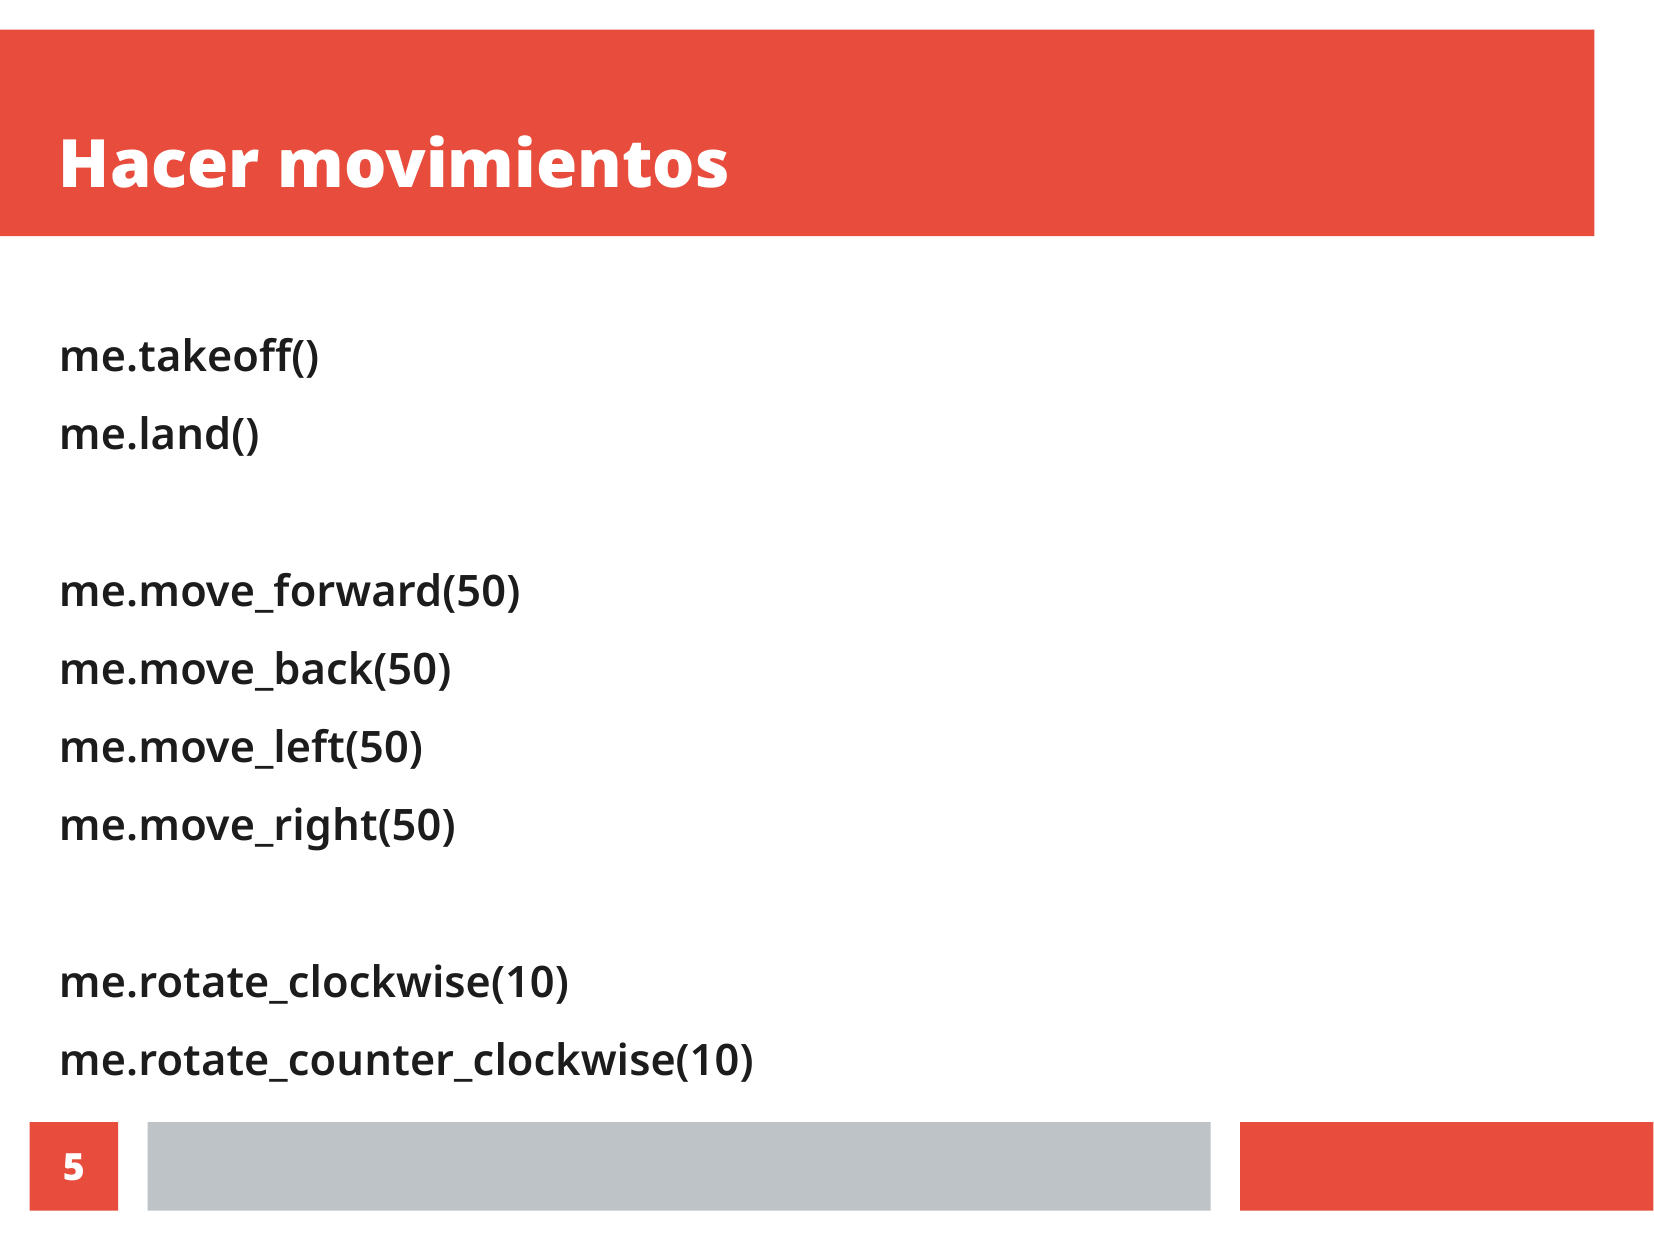

# Hacer movimientos
me.takeoff()
me.land()
me.move_forward(50)
me.move_back(50)
me.move_left(50)
me.move_right(50)
me.rotate_clockwise(10)
me.rotate_counter_clockwise(10)
5